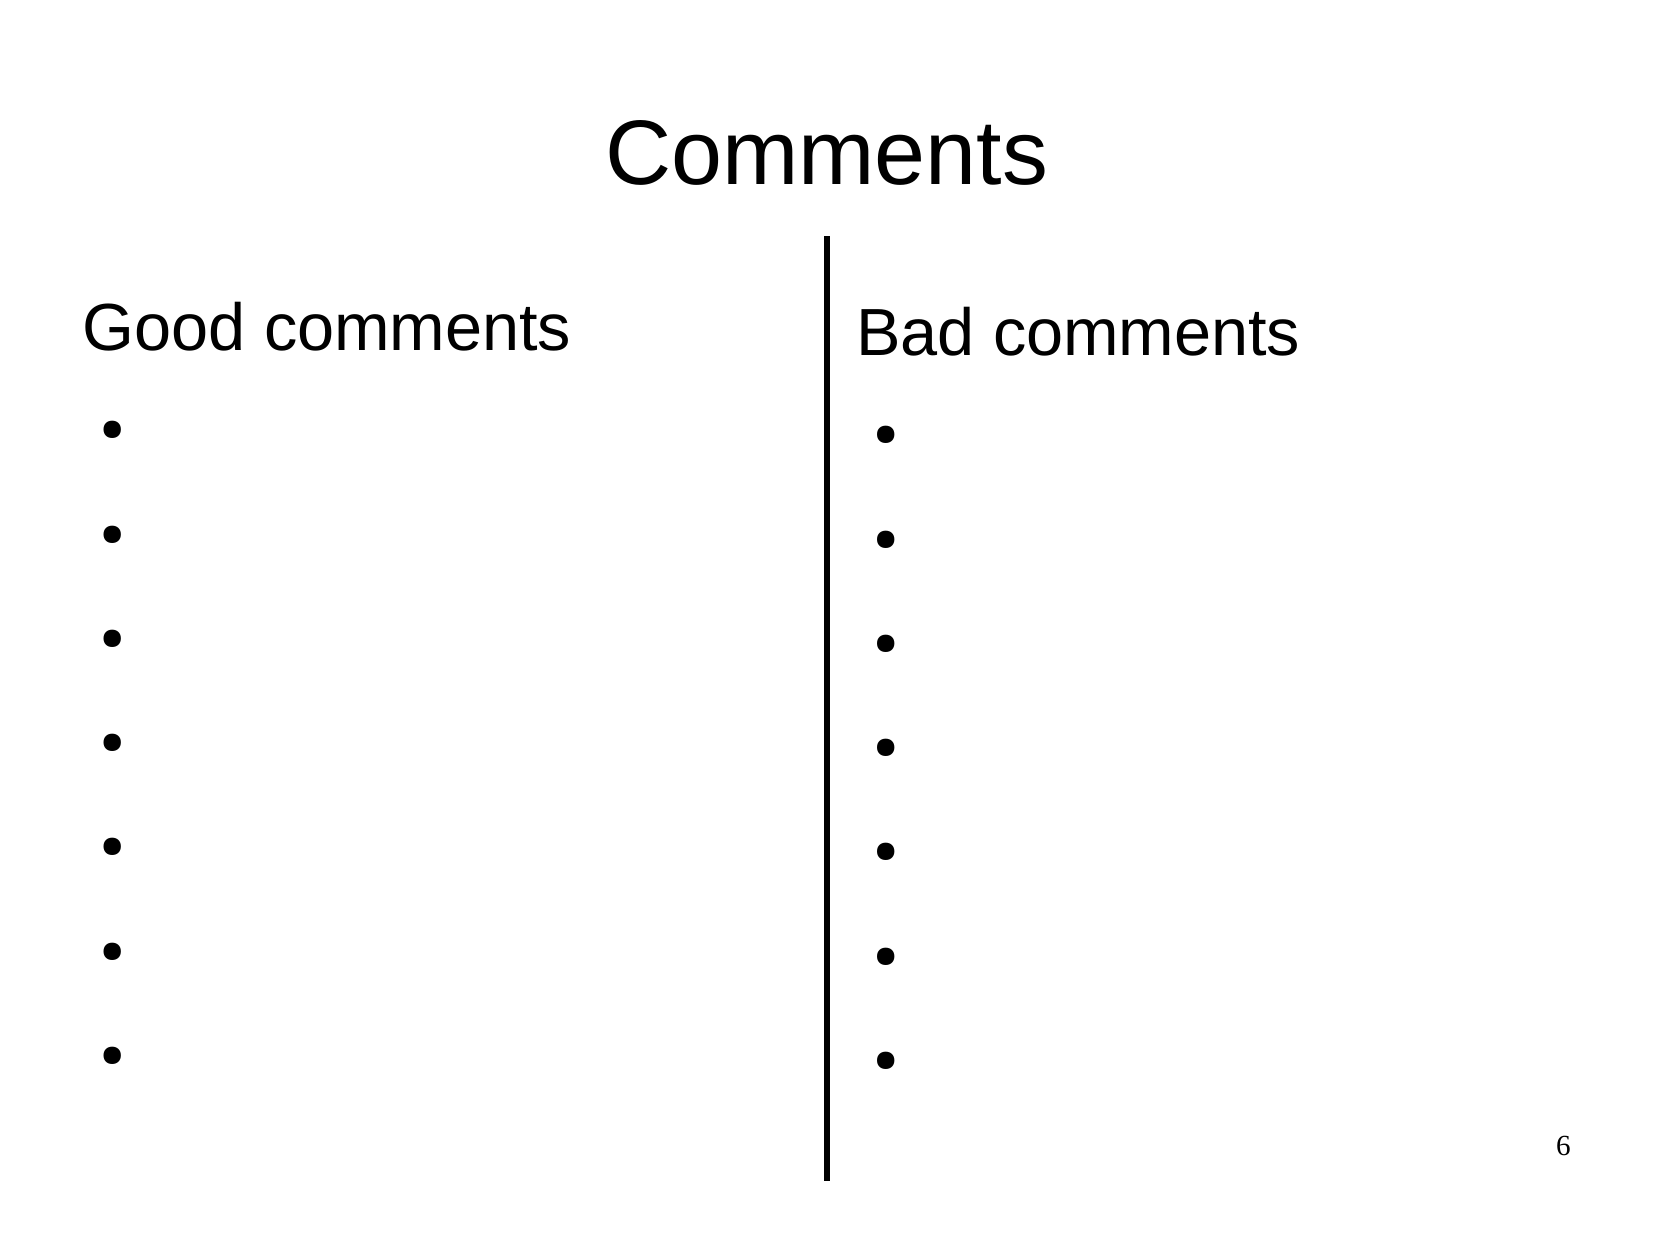

# Comments
Good comments
Bad comments
6